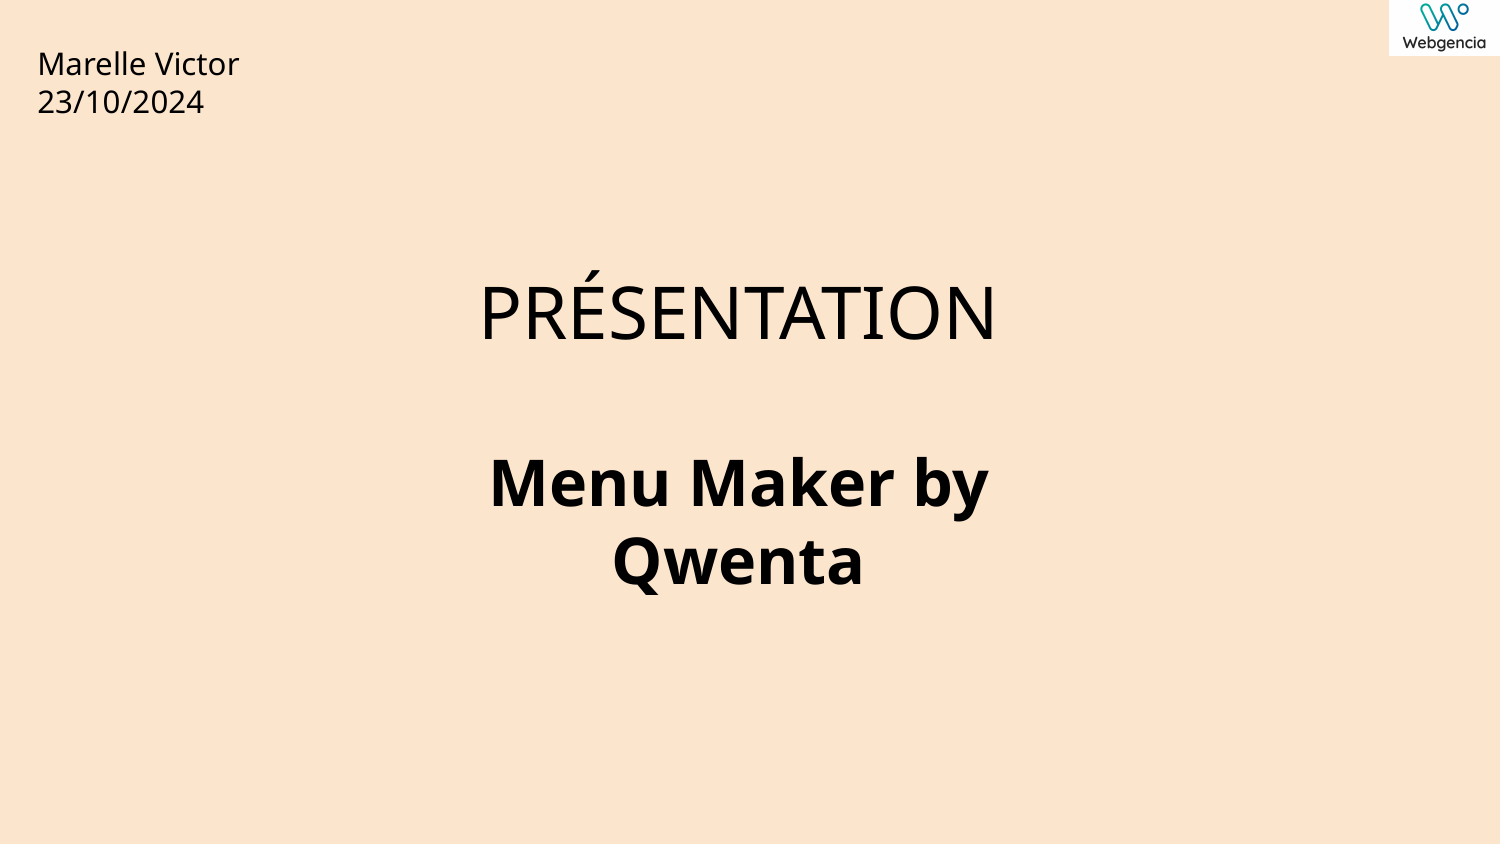

Marelle Victor
23/10/2024
PRÉSENTATION
Menu Maker by Qwenta